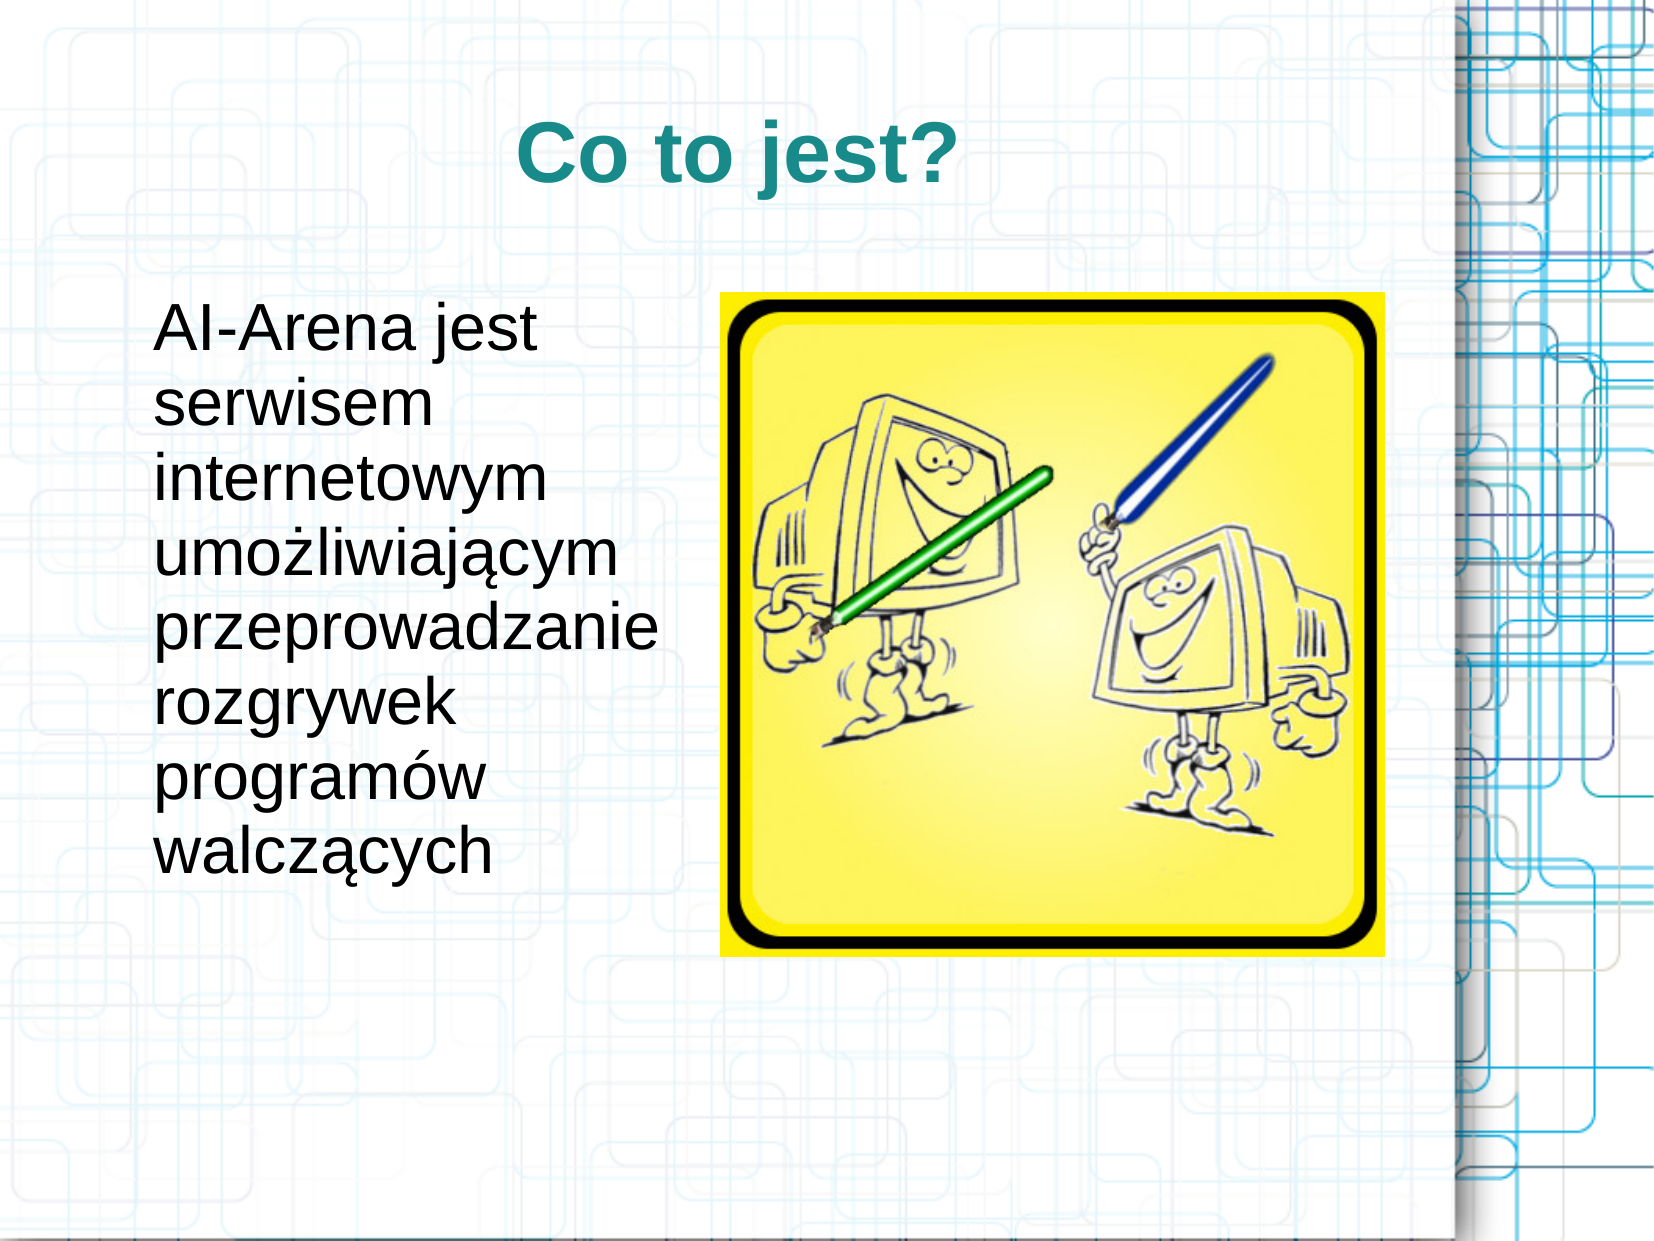

# Co to jest?
AI-Arena jest serwisem internetowym umożliwiającym przeprowadzanie rozgrywek programów walczących